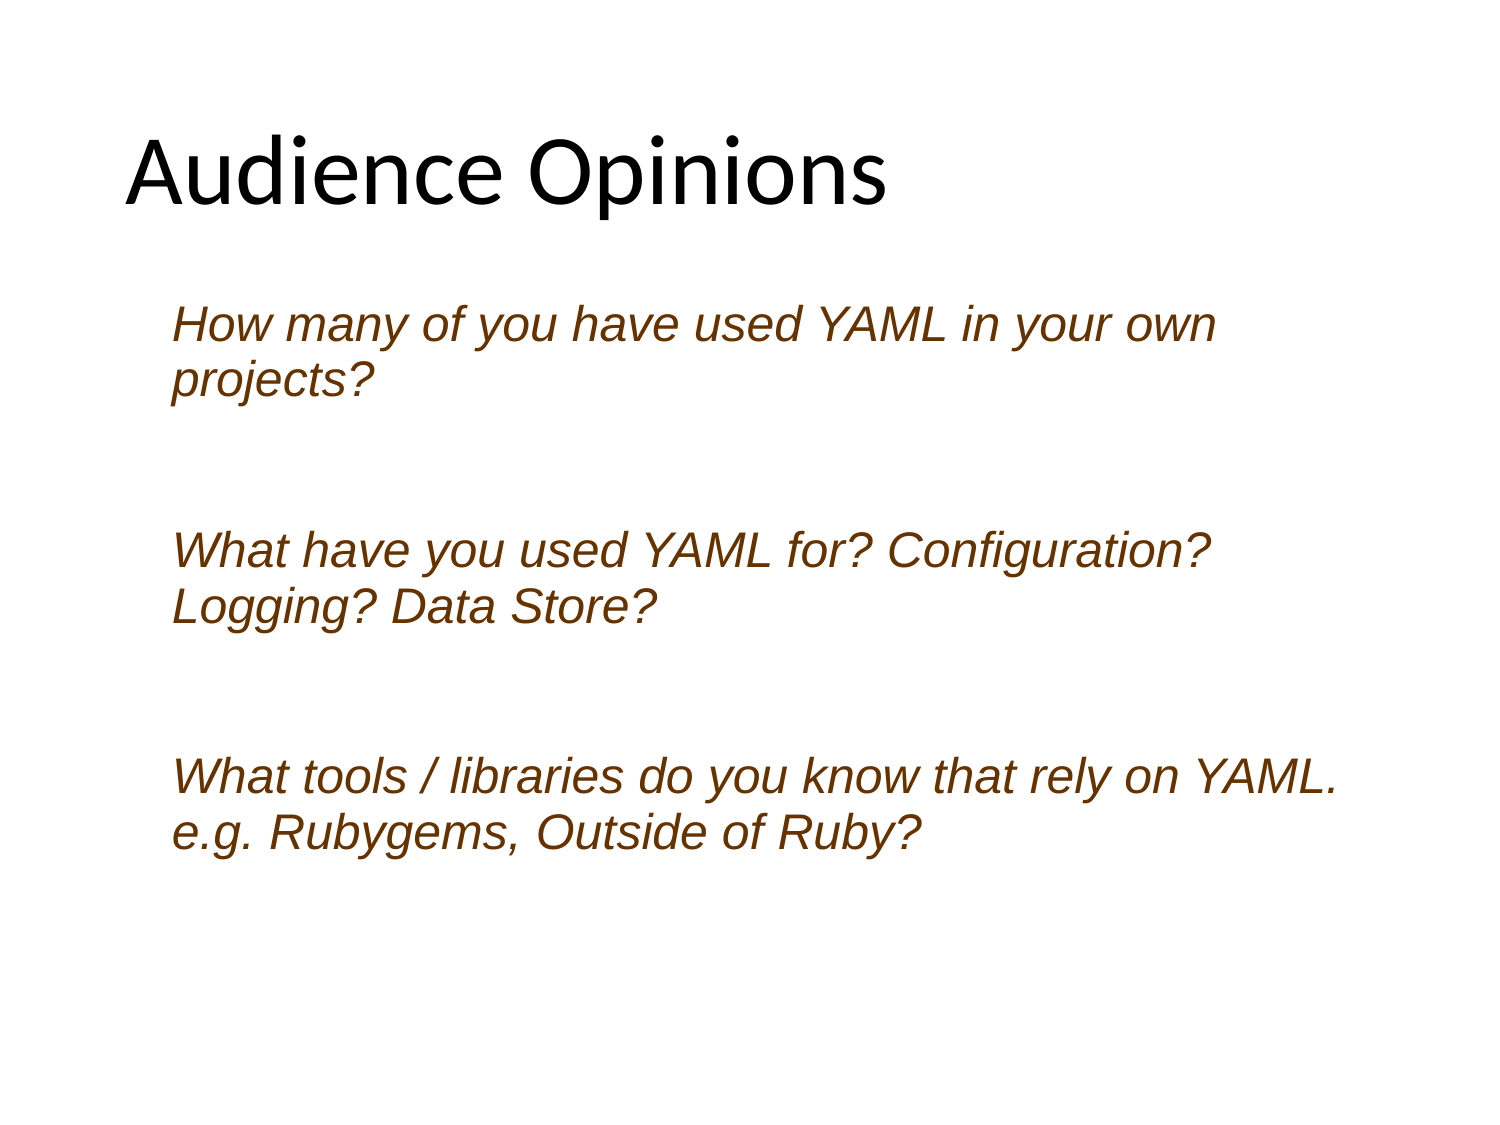

# Audience Opinions
How many of you have used YAML in your own projects?
What have you used YAML for? Configuration? Logging? Data Store?
What tools / libraries do you know that rely on YAML. e.g. Rubygems, Outside of Ruby?